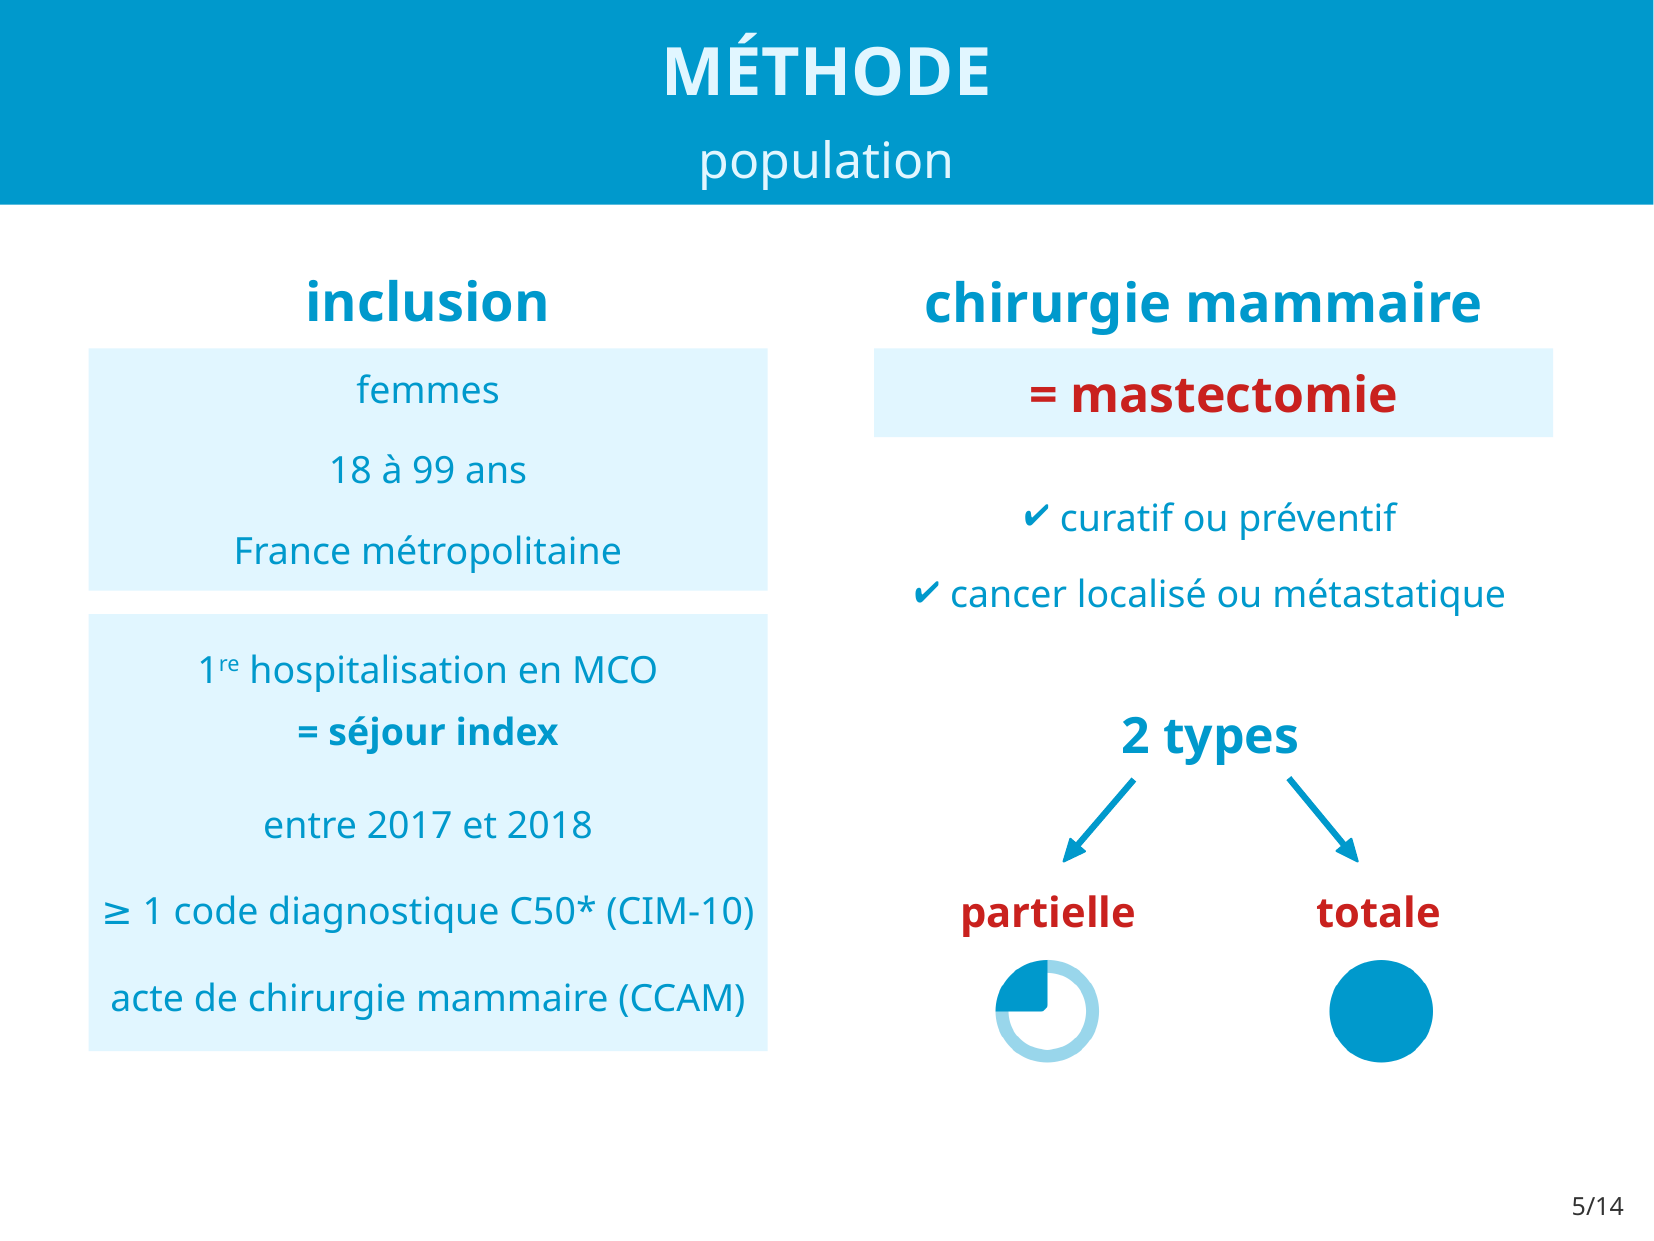

# MÉTHODE population
inclusion
chirurgie mammaire
femmes
18 à 99 ans
France métropolitaine
= mastectomie
curatif ou préventif
cancer localisé ou métastatique
1re hospitalisation en MCO
= séjour index
entre 2017 et 2018
≥ 1 code diagnostique C50* (CIM-10)
acte de chirurgie mammaire (CCAM)
2 types
partielle
totale
5